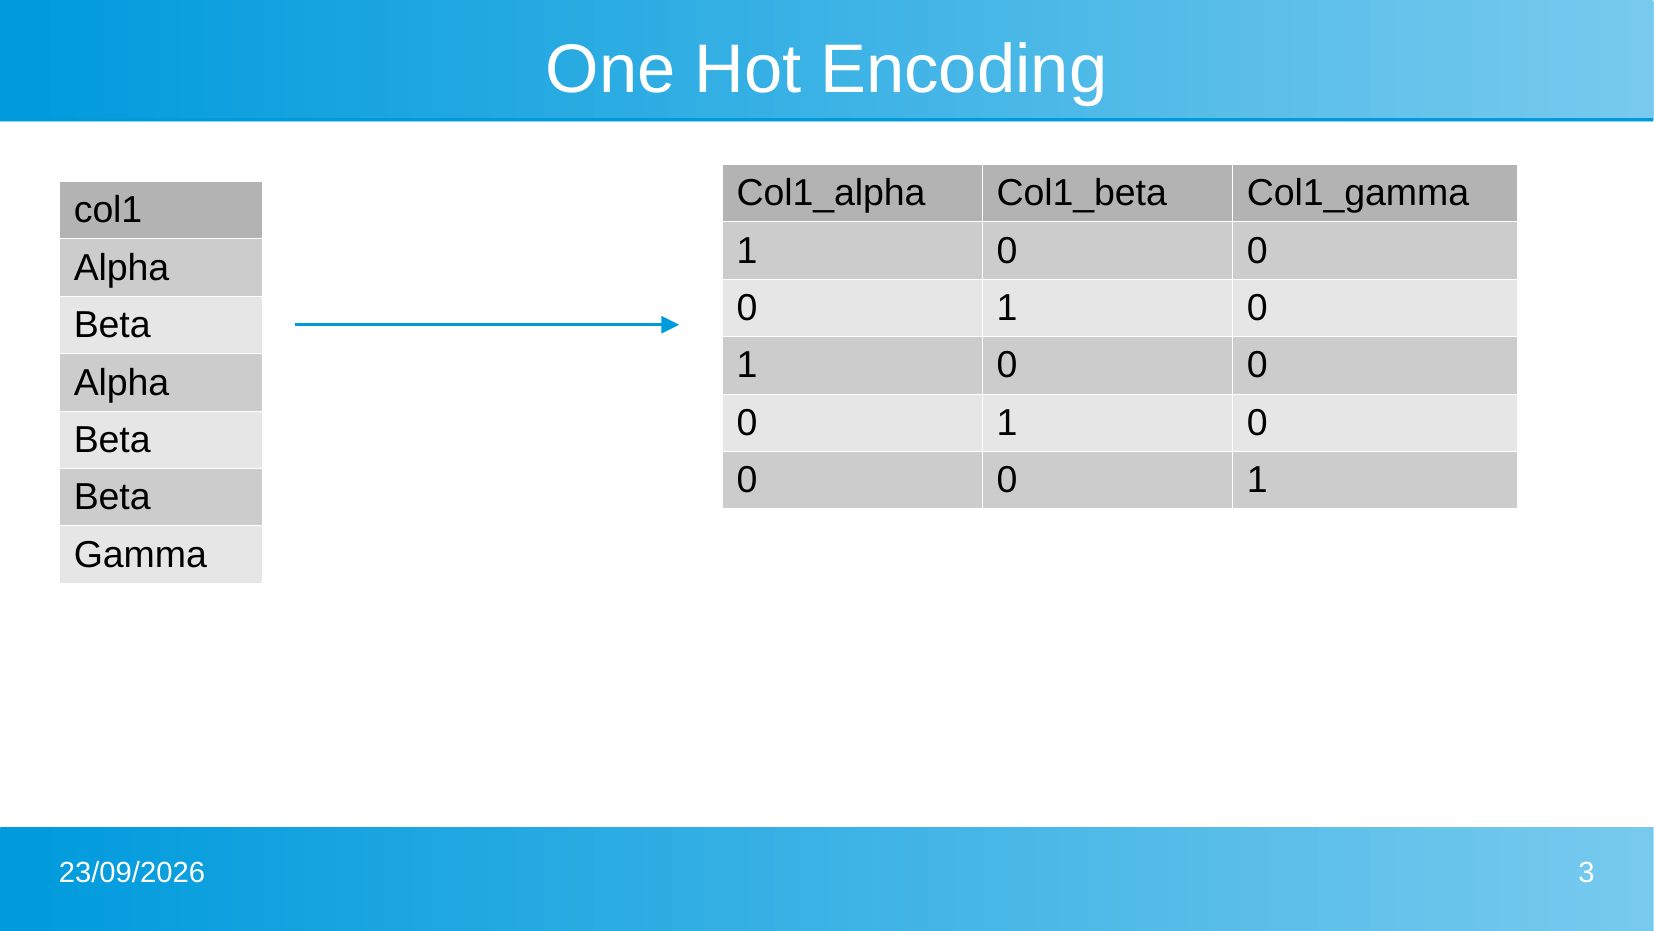

# One Hot Encoding
| Col1\_alpha | Col1\_beta | Col1\_gamma |
| --- | --- | --- |
| 1 | 0 | 0 |
| 0 | 1 | 0 |
| 1 | 0 | 0 |
| 0 | 1 | 0 |
| 0 | 0 | 1 |
| col1 |
| --- |
| Alpha |
| Beta |
| Alpha |
| Beta |
| Beta |
| Gamma |
3